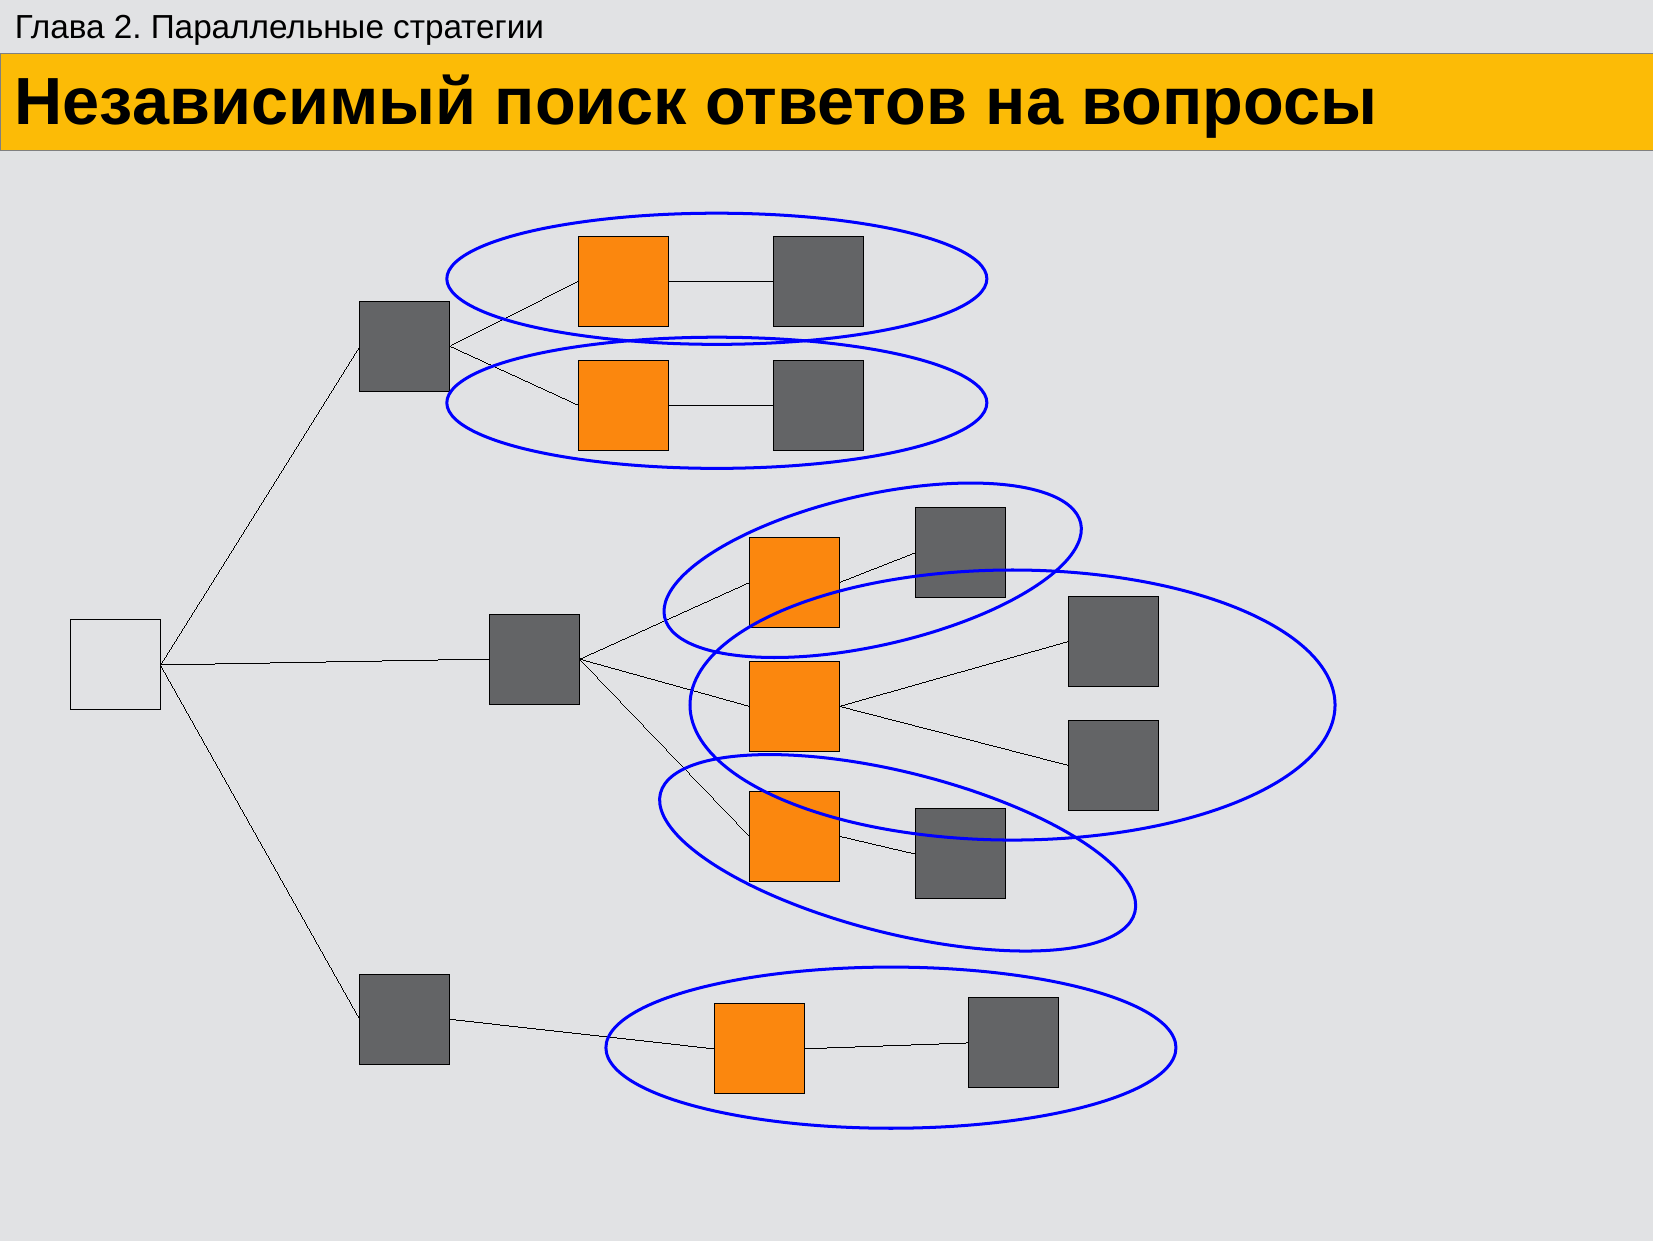

Глава 2. Параллельные стратегии
Независимый поиск ответов на вопросы